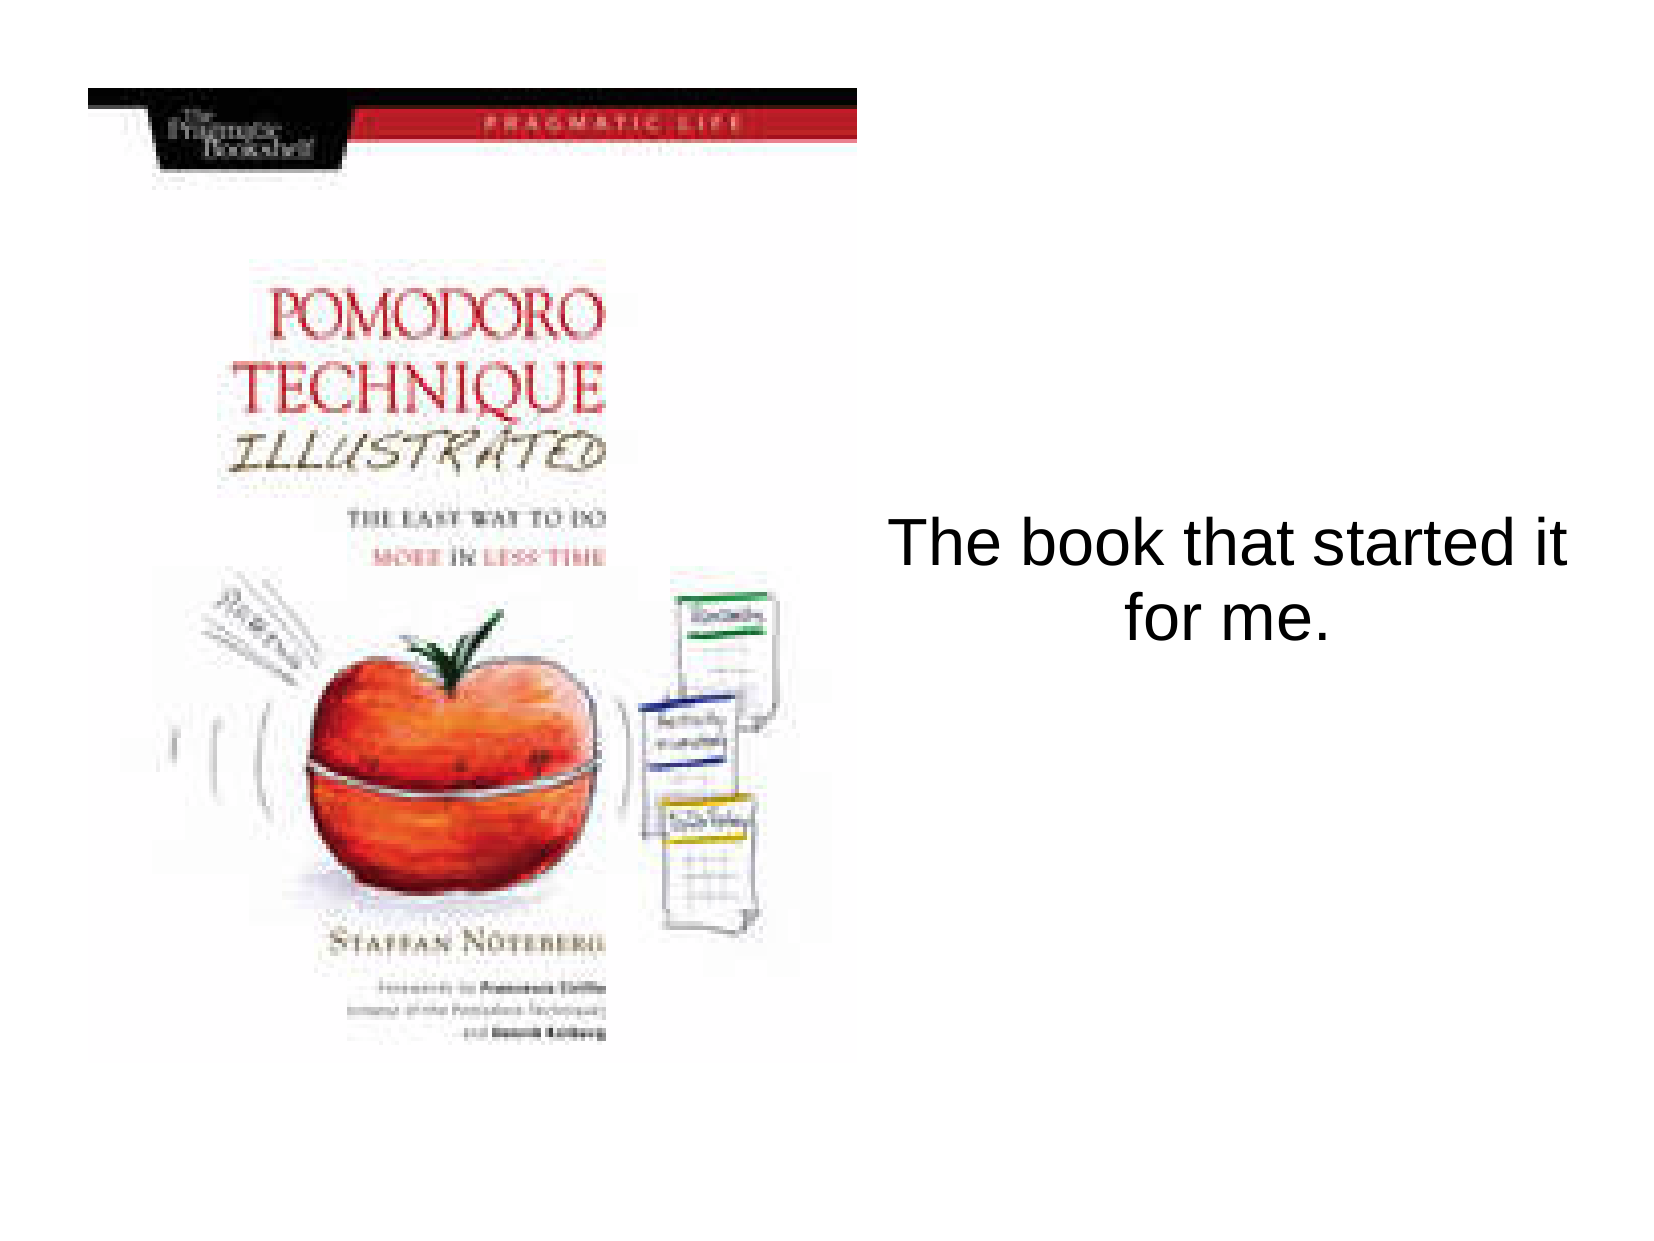

# The book that started it for me.